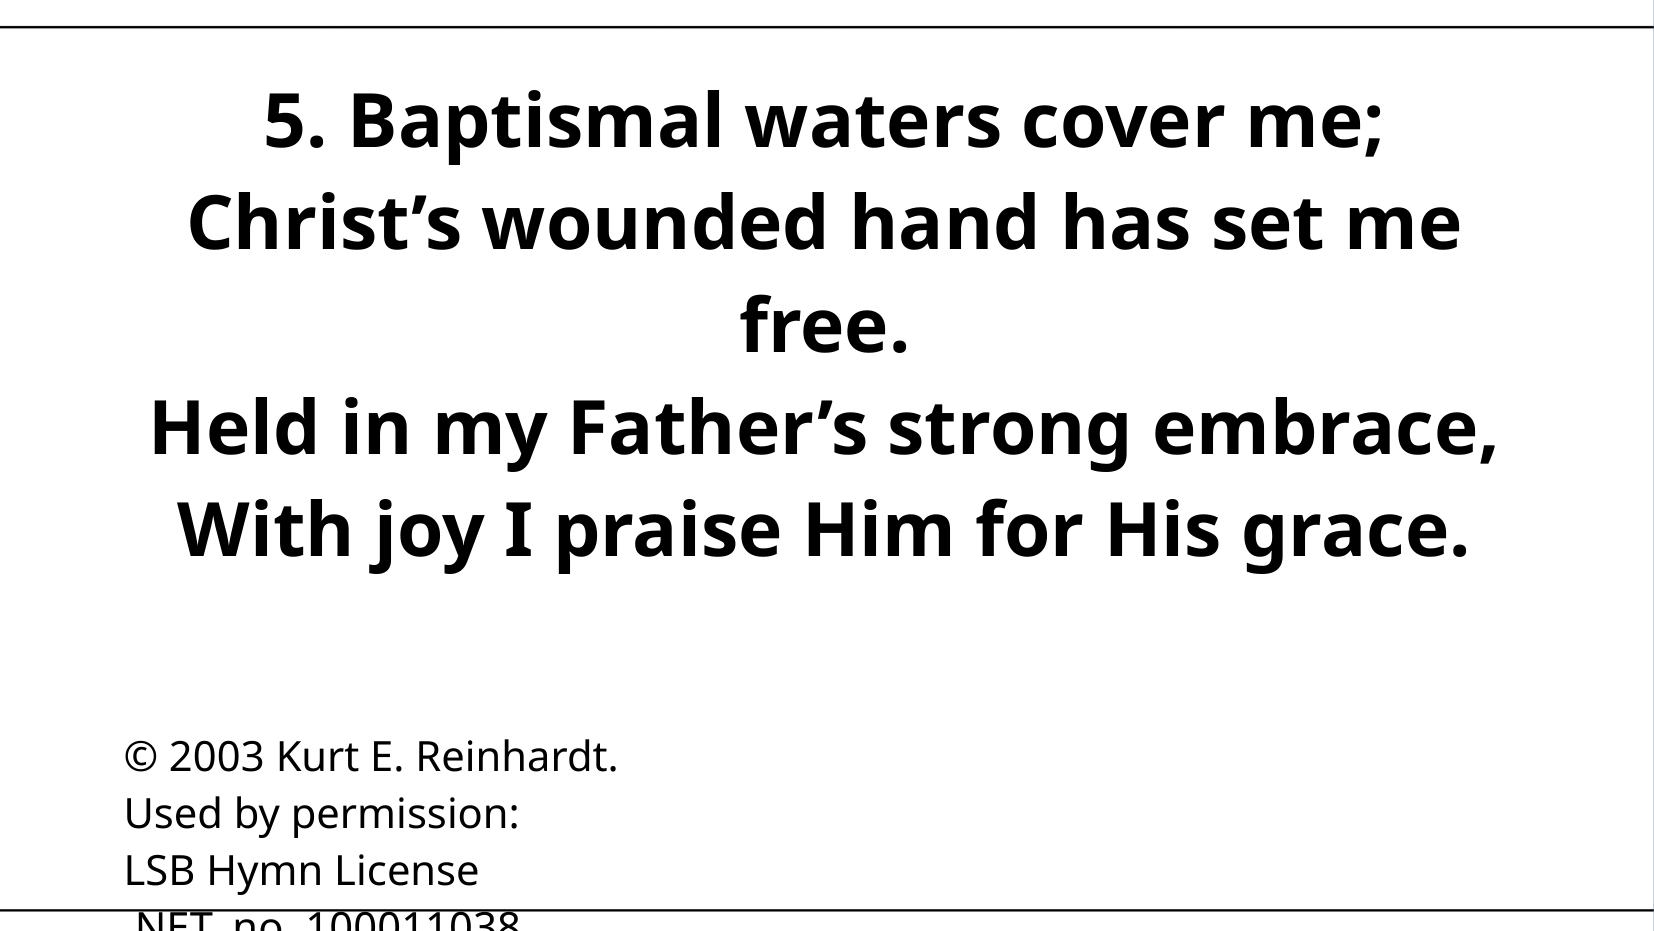

5. Baptismal waters cover me;
Christ’s wounded hand has set me free.
Held in my Father’s strong embrace,
With joy I praise Him for His grace.
© 2003 Kurt E. Reinhardt.
Used by permission:
LSB Hymn License
.NET, no. 100011038.